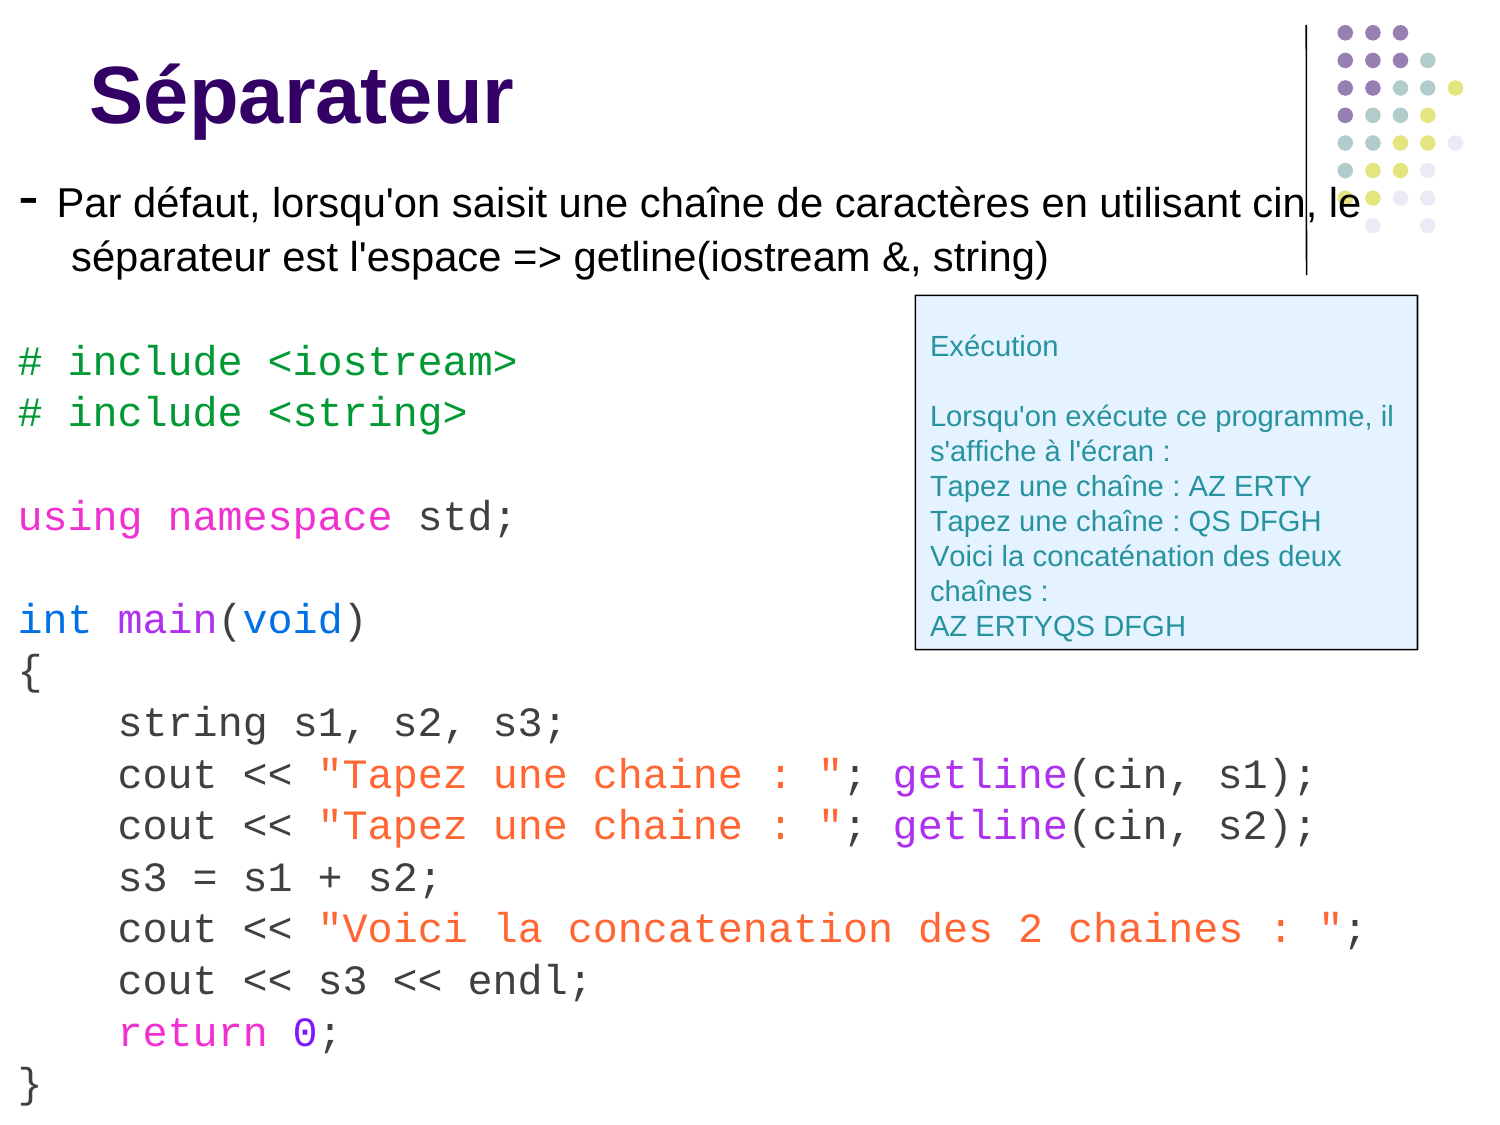

# Séparateur
- Par défaut, lorsqu'on saisit une chaîne de caractères en utilisant cin, le séparateur est l'espace => getline(iostream &, string)
# include <iostream>
# include <string>
using namespace std;
int main(void)
{
 string s1, s2, s3;
 cout << "Tapez une chaine : "; getline(cin, s1);
 cout << "Tapez une chaine : "; getline(cin, s2);
 s3 = s1 + s2;
 cout << "Voici la concatenation des 2 chaines : ";
 cout << s3 << endl;
 return 0;
}
Exécution
Lorsqu'on exécute ce programme, il s'affiche à l'écran :
Tapez une chaîne : AZ ERTY
Tapez une chaîne : QS DFGH
Voici la concaténation des deux chaînes :
AZ ERTYQS DFGH